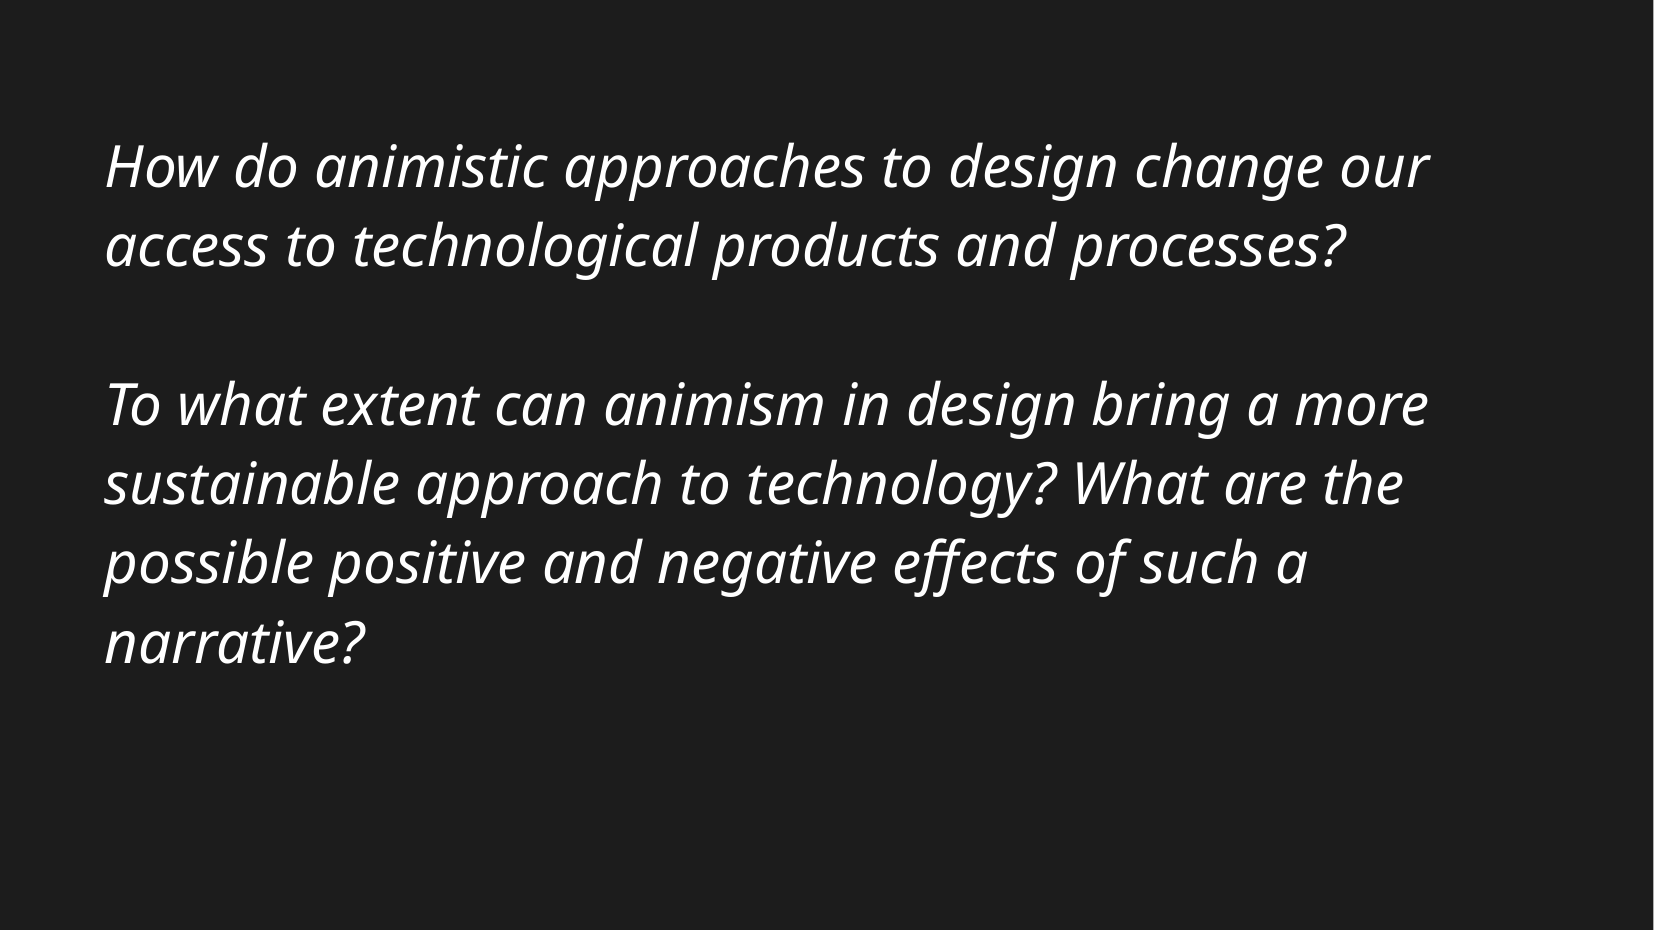

How do animistic approaches to design change our access to technological products and processes?
To what extent can animism in design bring a more sustainable approach to technology? What are the possible positive and negative effects of such a narrative?